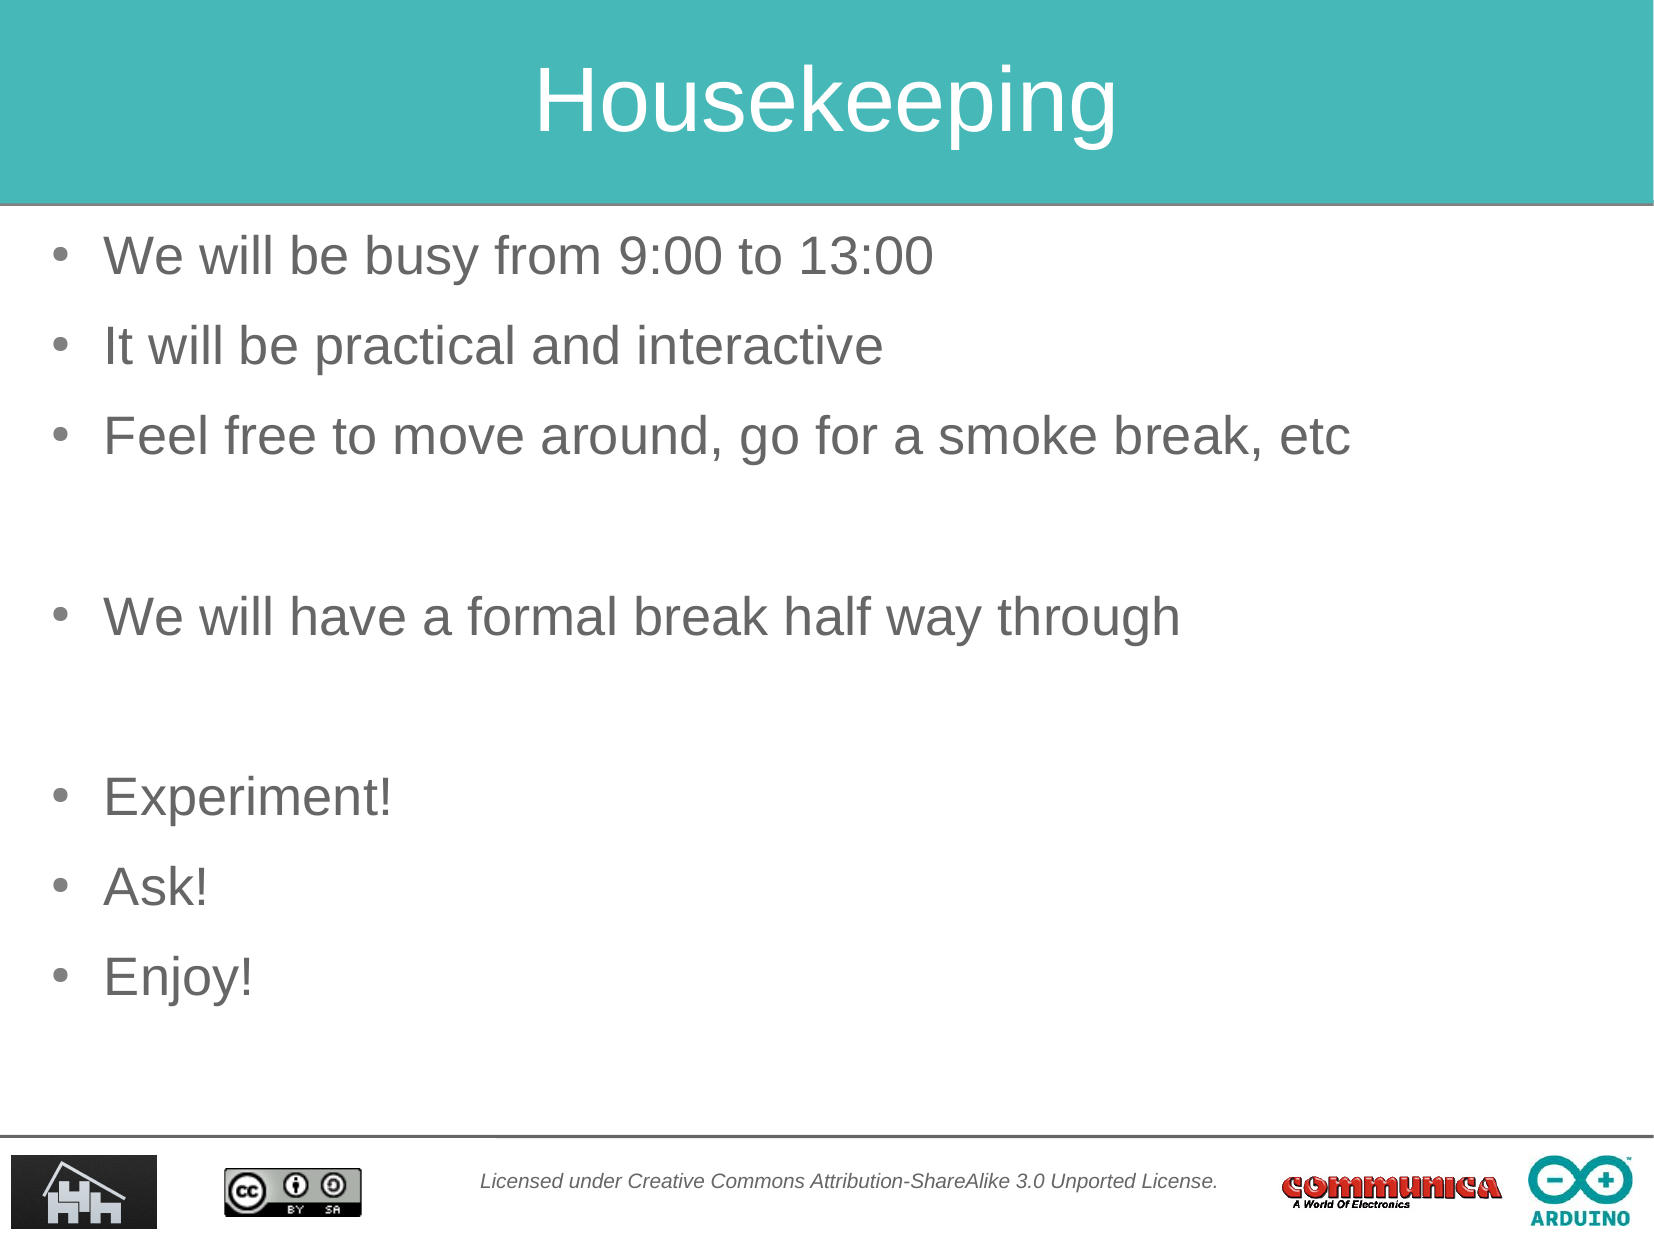

# Housekeeping
We will be busy from 9:00 to 13:00
It will be practical and interactive
Feel free to move around, go for a smoke break, etc
We will have a formal break half way through
Experiment!
Ask!
Enjoy!